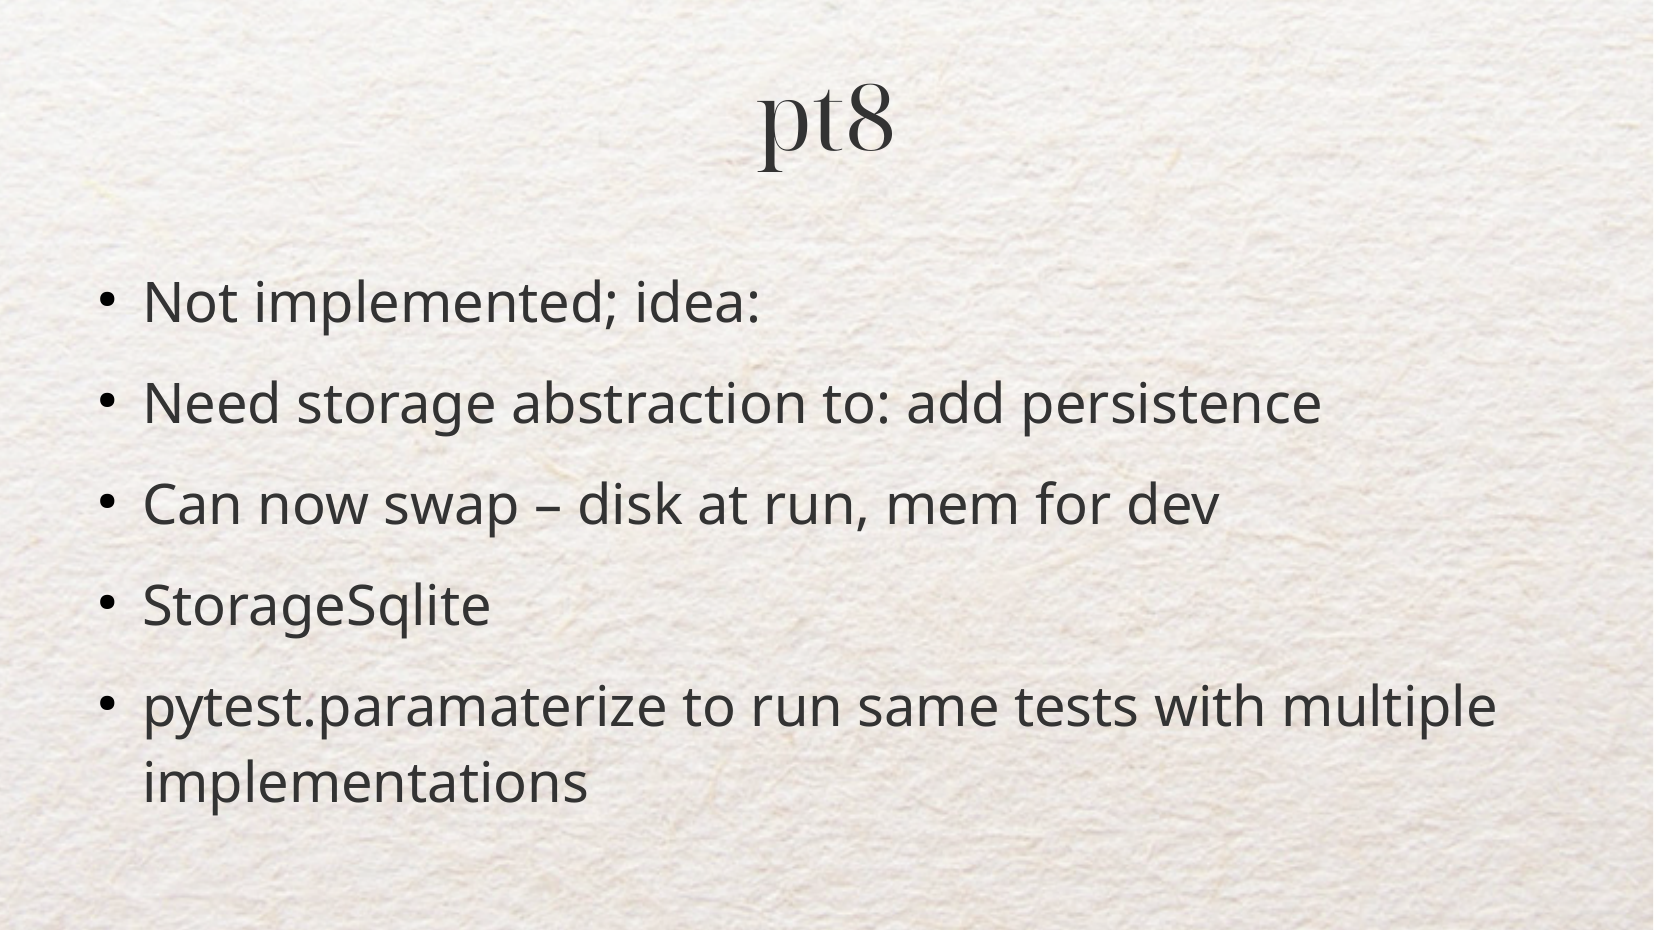

# pt8
Not implemented; idea:
Need storage abstraction to: add persistence
Can now swap – disk at run, mem for dev
StorageSqlite
pytest.paramaterize to run same tests with multiple implementations